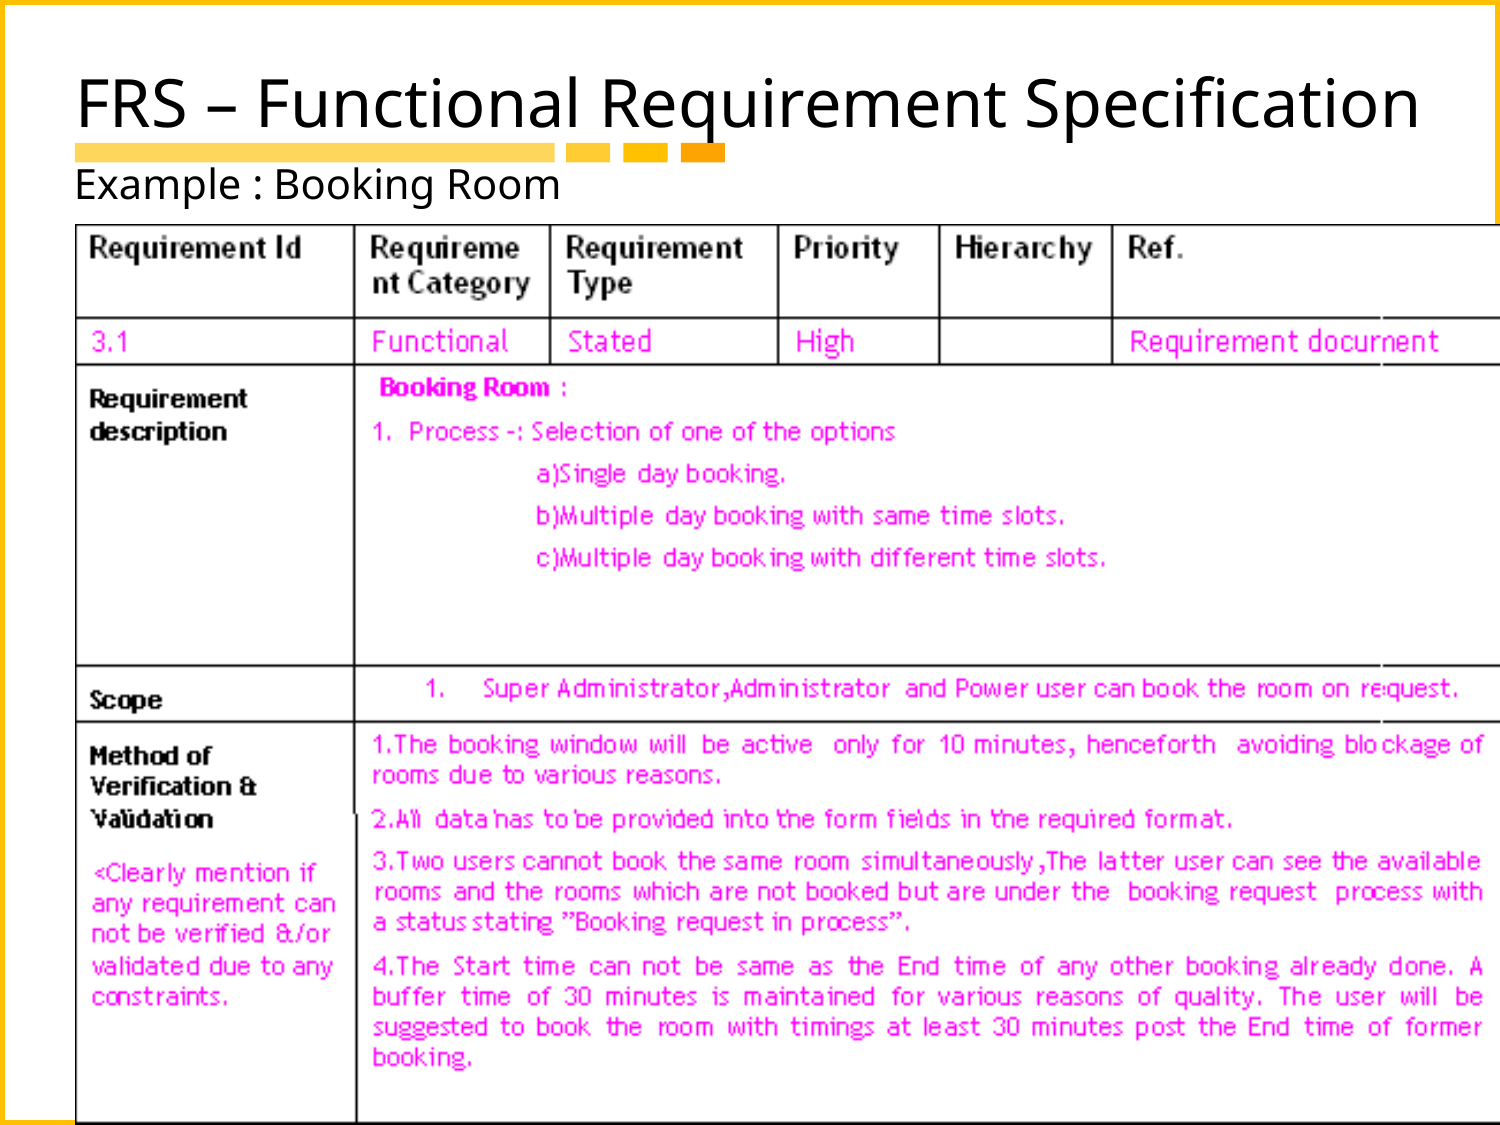

# FRS – Functional Requirement Specification
 Example : Booking Room